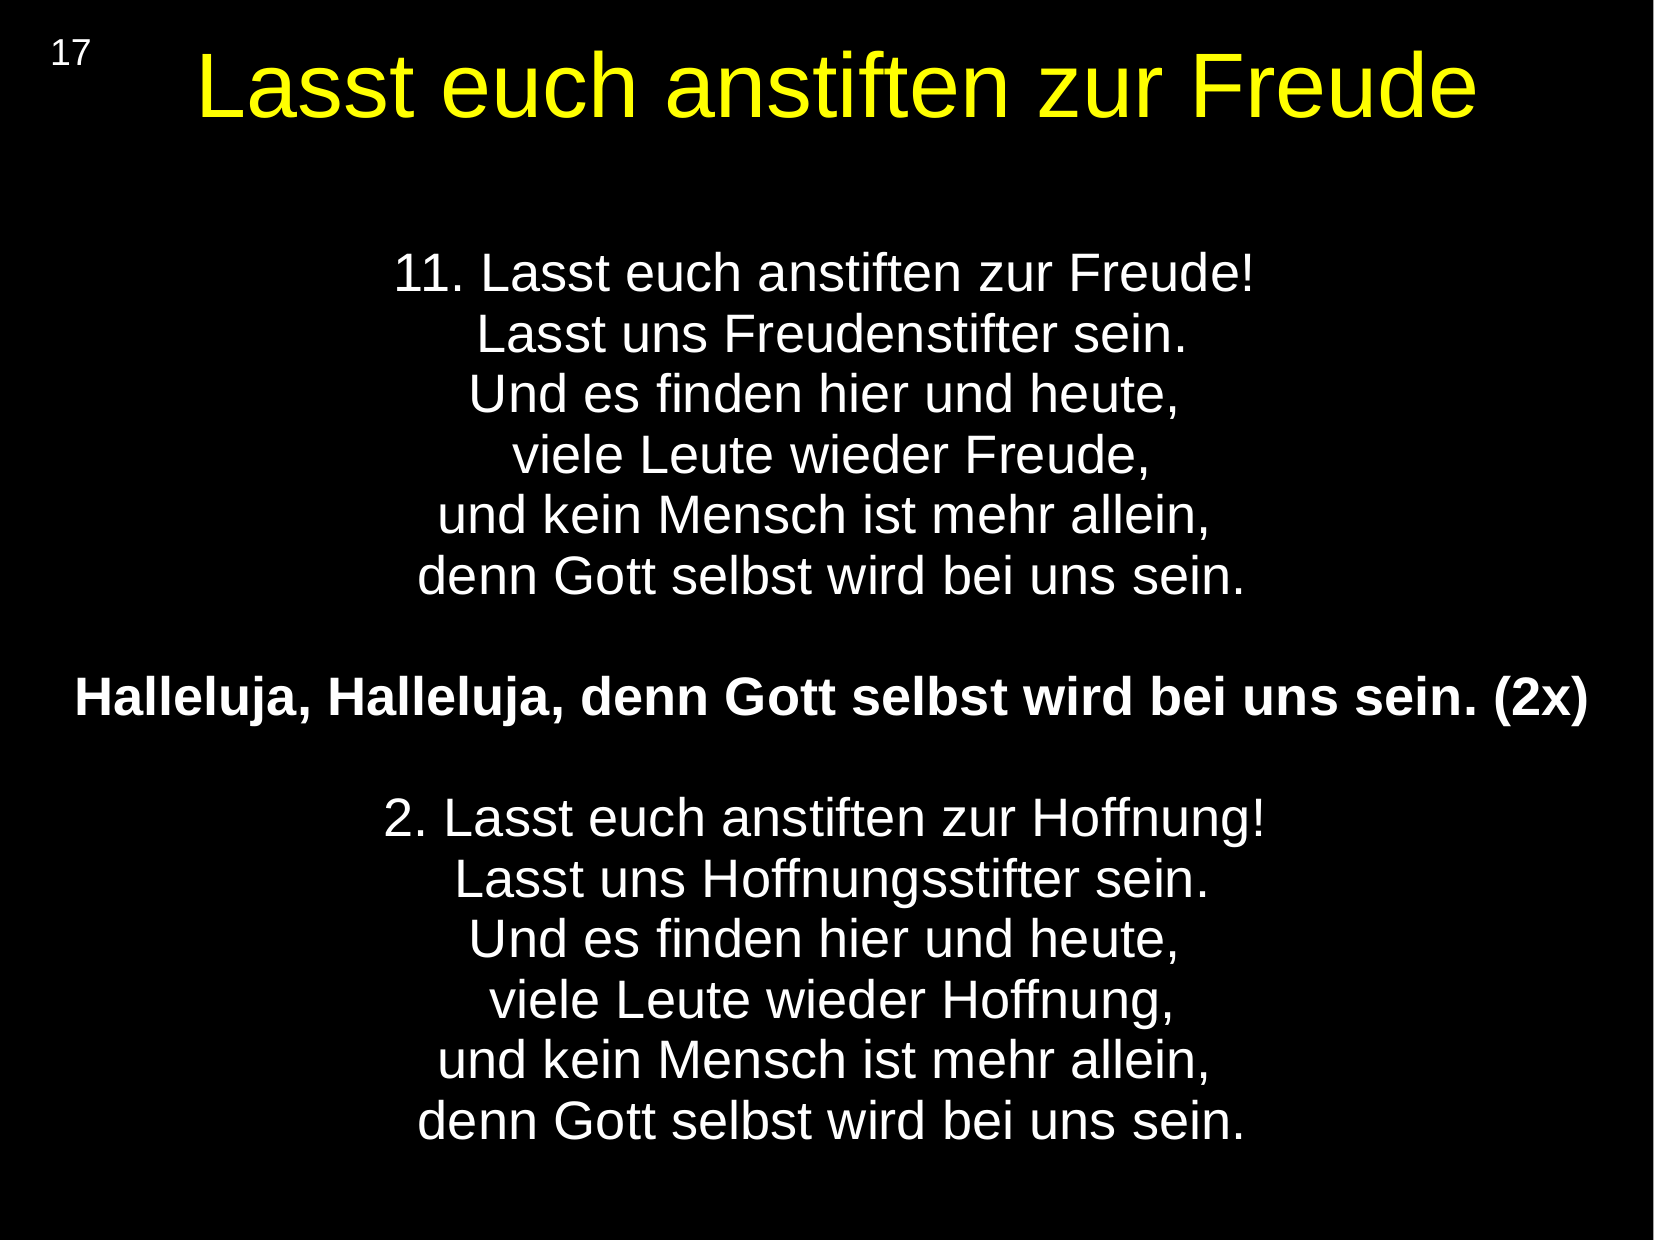

# Lasst euch anstiften zur Freude
17
11. Lasst euch anstiften zur Freude!
Lasst uns Freudenstifter sein.
Und es finden hier und heute,
viele Leute wieder Freude,
und kein Mensch ist mehr allein,
denn Gott selbst wird bei uns sein.
Halleluja, Halleluja, denn Gott selbst wird bei uns sein. (2x)
2. Lasst euch anstiften zur Hoffnung!
Lasst uns Hoffnungsstifter sein.
Und es finden hier und heute,
viele Leute wieder Hoffnung,
und kein Mensch ist mehr allein,
denn Gott selbst wird bei uns sein.